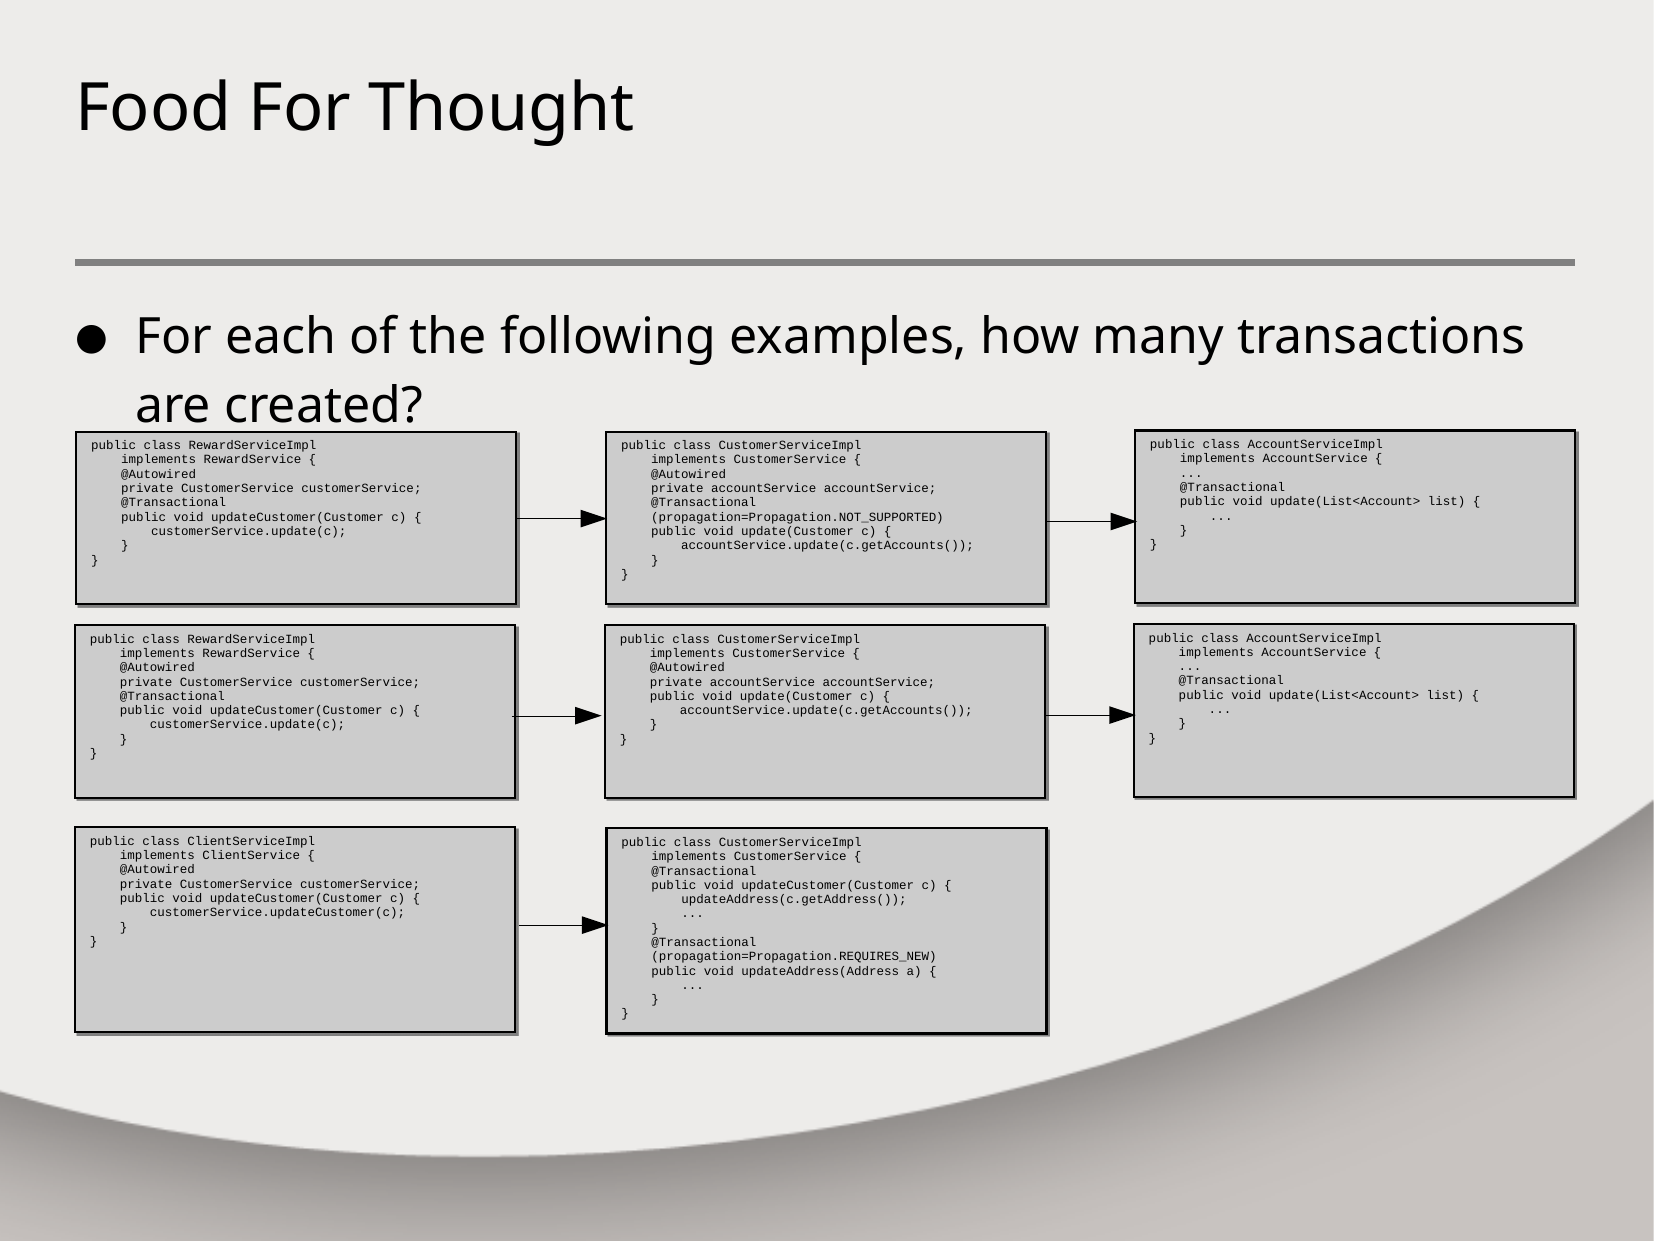

# Food For Thought
For each of the following examples, how many transactions are created?
public class AccountServiceImpl
 implements AccountService {
 ...
 @Transactional
 public void update(List<Account> list) {
 ...
 }
}
public class RewardServiceImpl
 implements RewardService {
 @Autowired
 private CustomerService customerService;
 @Transactional
 public void updateCustomer(Customer c) {
 customerService.update(c);
 }
}
public class CustomerServiceImpl
 implements CustomerService {
 @Autowired
 private accountService accountService;
 @Transactional
 (propagation=Propagation.NOT_SUPPORTED)
 public void update(Customer c) {
 accountService.update(c.getAccounts());
 }
}
public class AccountServiceImpl
 implements AccountService {
 ...
 @Transactional
 public void update(List<Account> list) {
 ...
 }
}
public class RewardServiceImpl
 implements RewardService {
 @Autowired
 private CustomerService customerService;
 @Transactional
 public void updateCustomer(Customer c) {
 customerService.update(c);
 }
}
public class CustomerServiceImpl
 implements CustomerService {
 @Autowired
 private accountService accountService;
 public void update(Customer c) {
 accountService.update(c.getAccounts());
 }
}
public class ClientServiceImpl
 implements ClientService {
 @Autowired
 private CustomerService customerService;
 public void updateCustomer(Customer c) {
 customerService.updateCustomer(c);
 }
}
public class CustomerServiceImpl
 implements CustomerService {
 @Transactional
 public void updateCustomer(Customer c) {
 updateAddress(c.getAddress());
 ...
 }
 @Transactional
 (propagation=Propagation.REQUIRES_NEW)
 public void updateAddress(Address a) {
 ...
 }
}